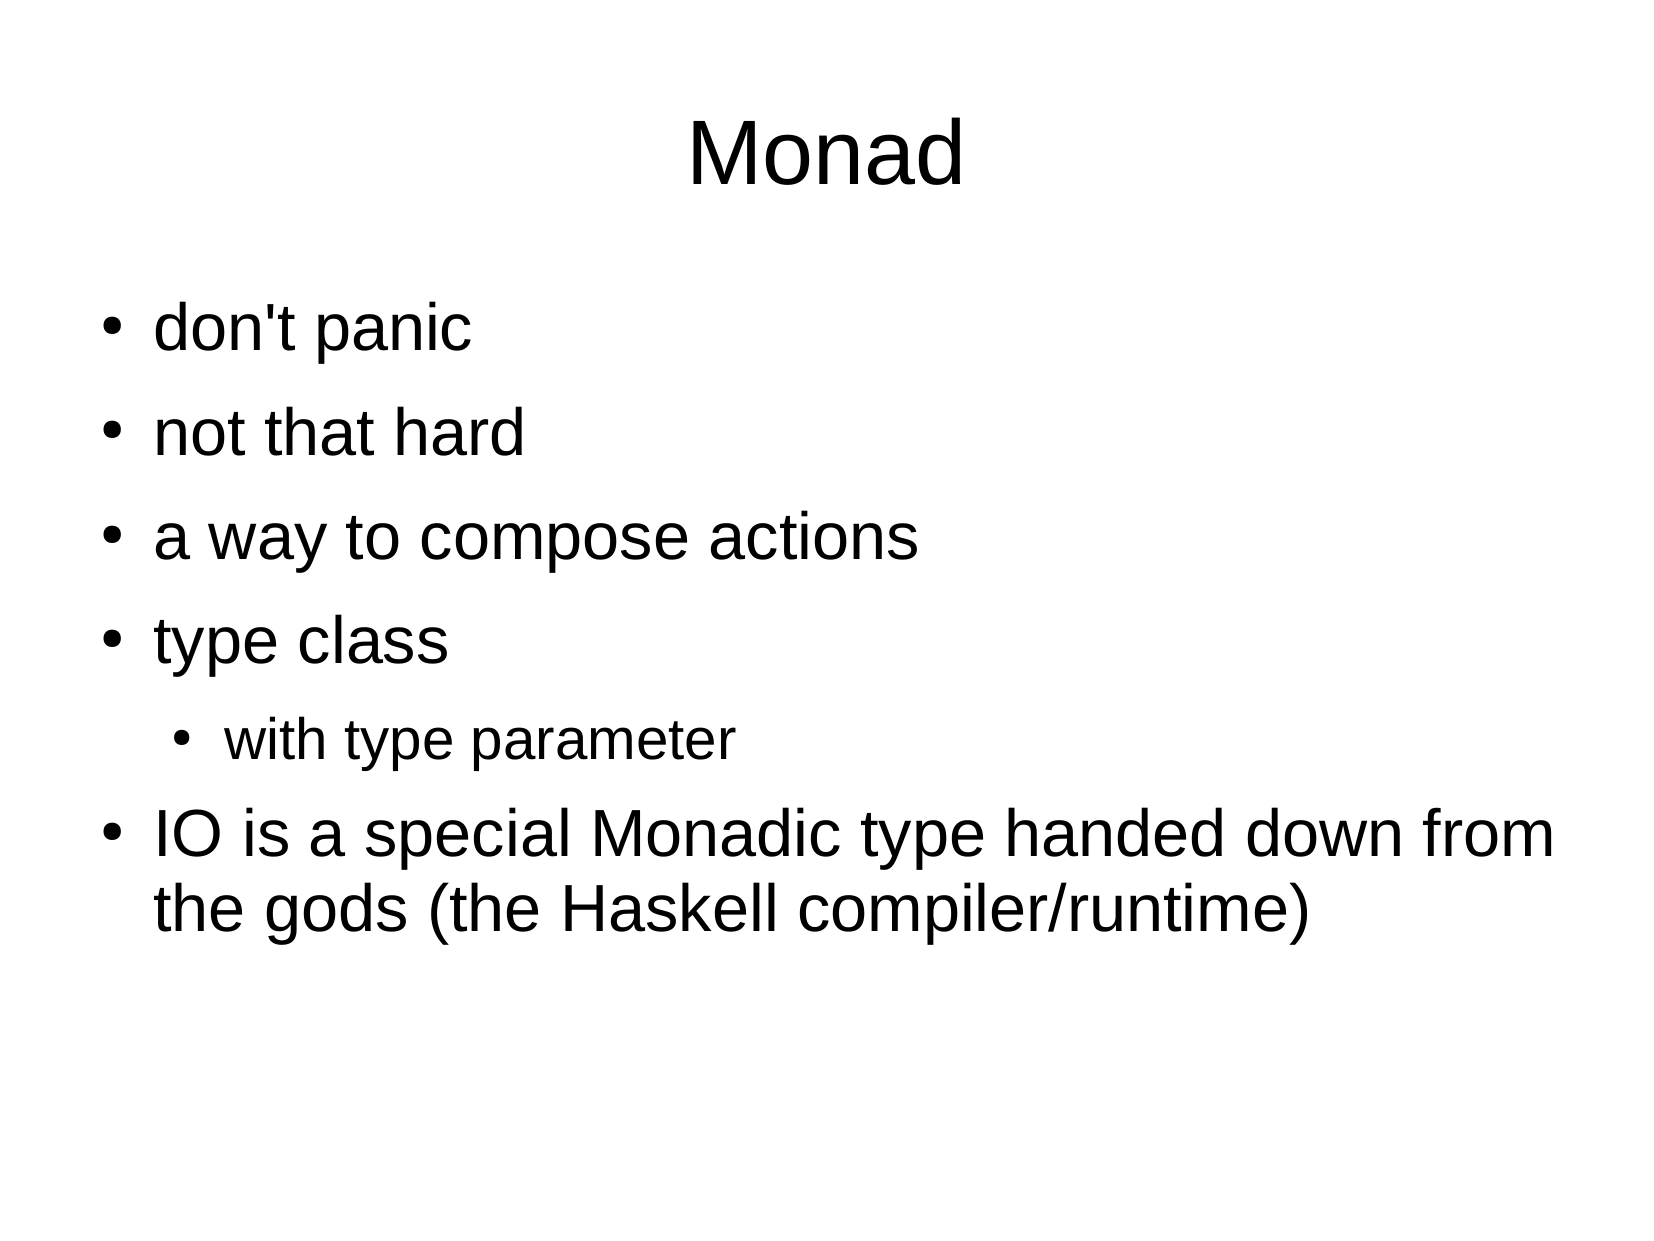

# Monad
don't panic
not that hard
a way to compose actions
type class
with type parameter
IO is a special Monadic type handed down from the gods (the Haskell compiler/runtime)